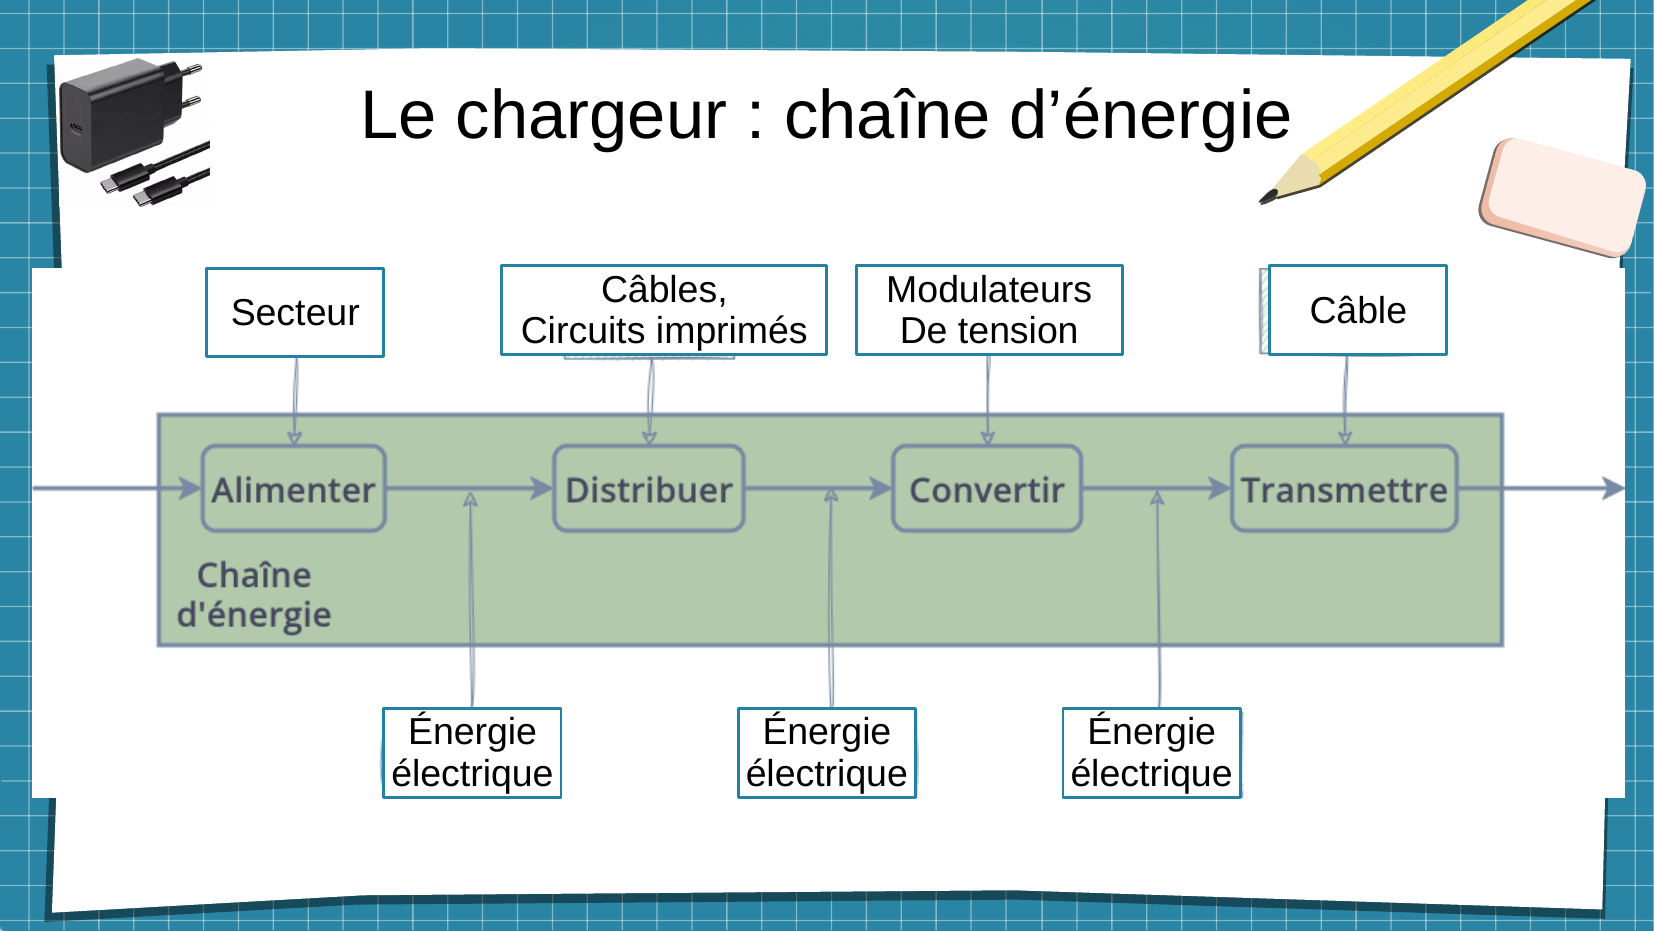

# Le chargeur : chaîne d’énergie
Câbles,
Circuits imprimés
Modulateurs
De tension
Câble
Secteur
Énergie
électrique
Énergie
électrique
Énergie
électrique